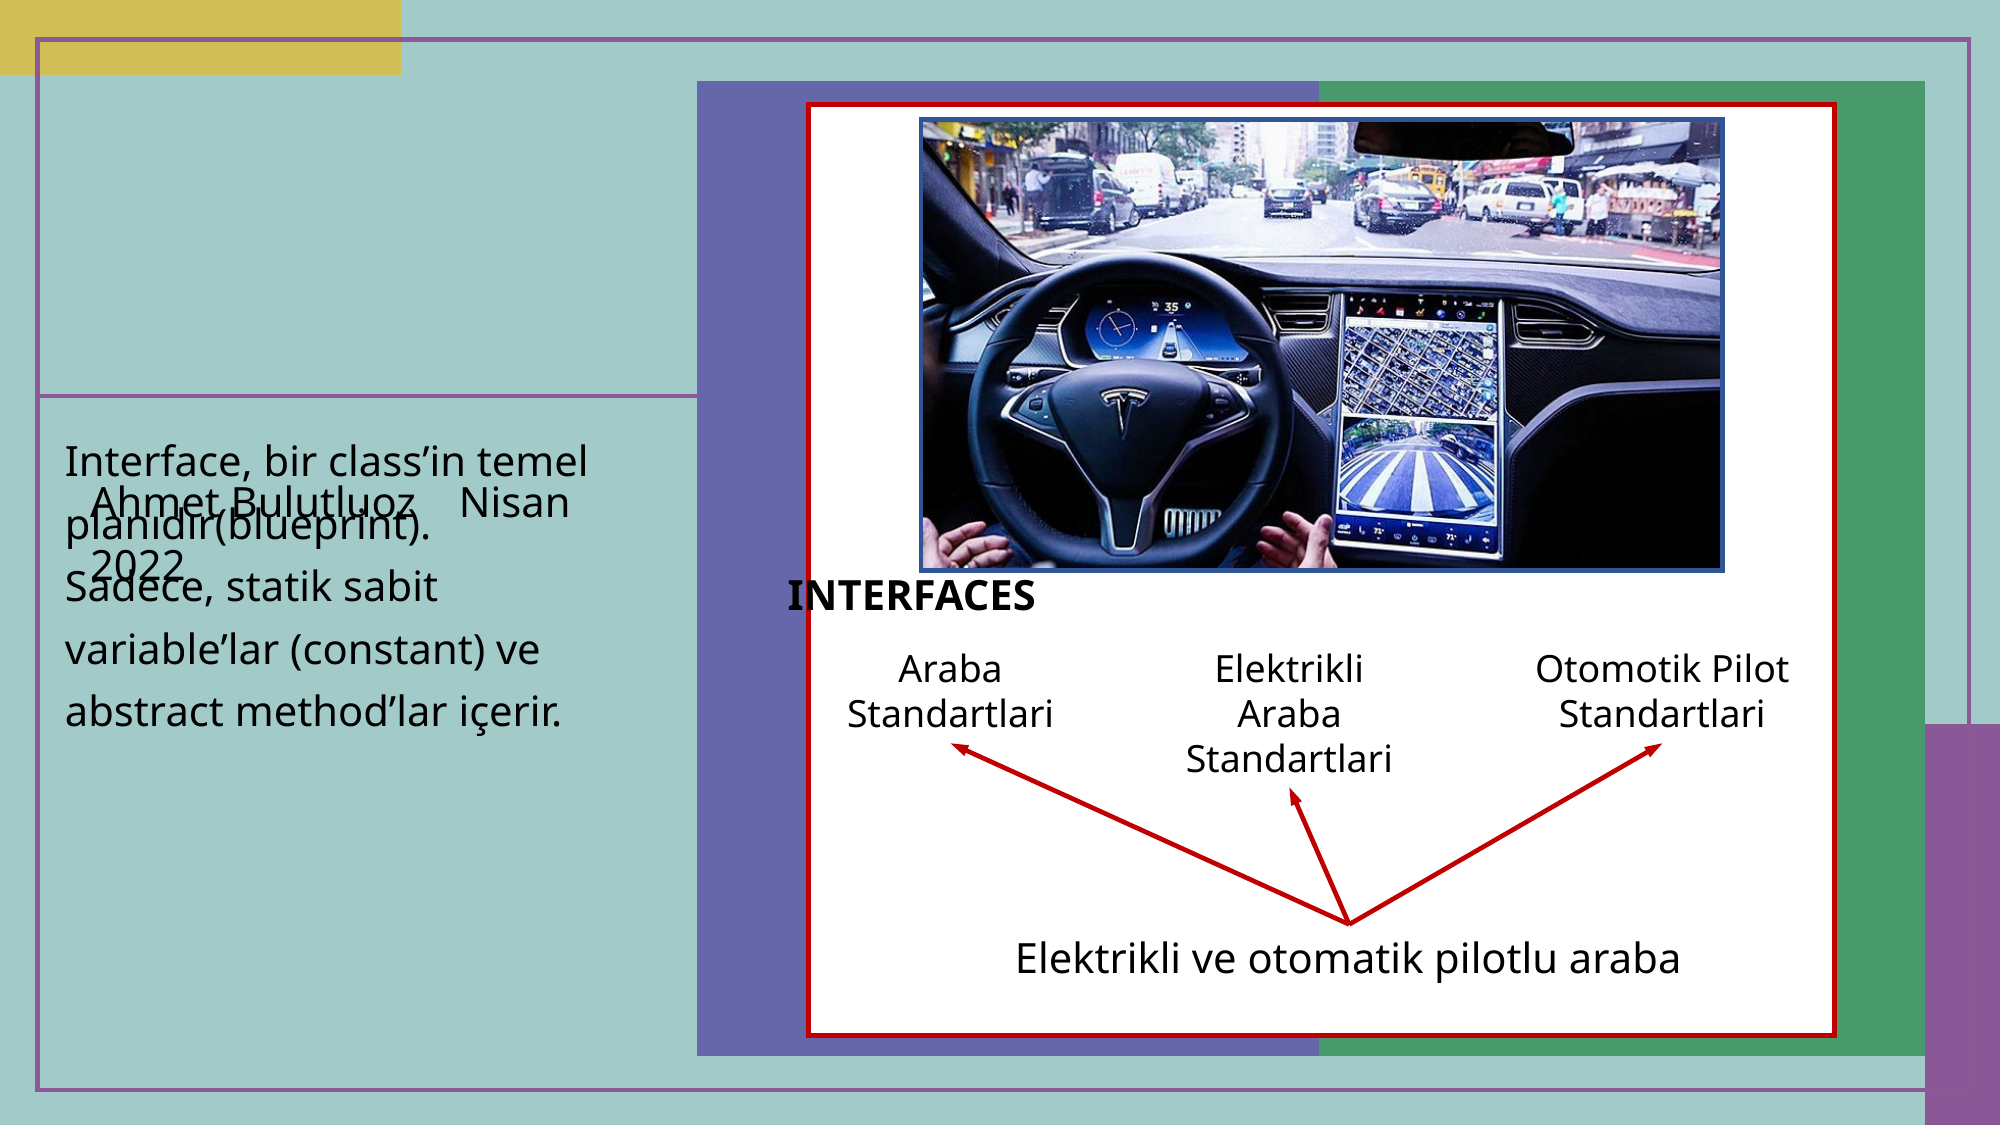

interfaces
Interface, bir class’in temel planıdır(blueprint).
Sadece, statik sabit variable’lar (constant) ve abstract method’lar içerir.
# Ahmet Bulutluoz Nisan 2022
Araba Standartlari
Elektrikli Araba Standartlari
Otomotik Pilot Standartlari
Elektrikli ve otomatik pilotlu araba